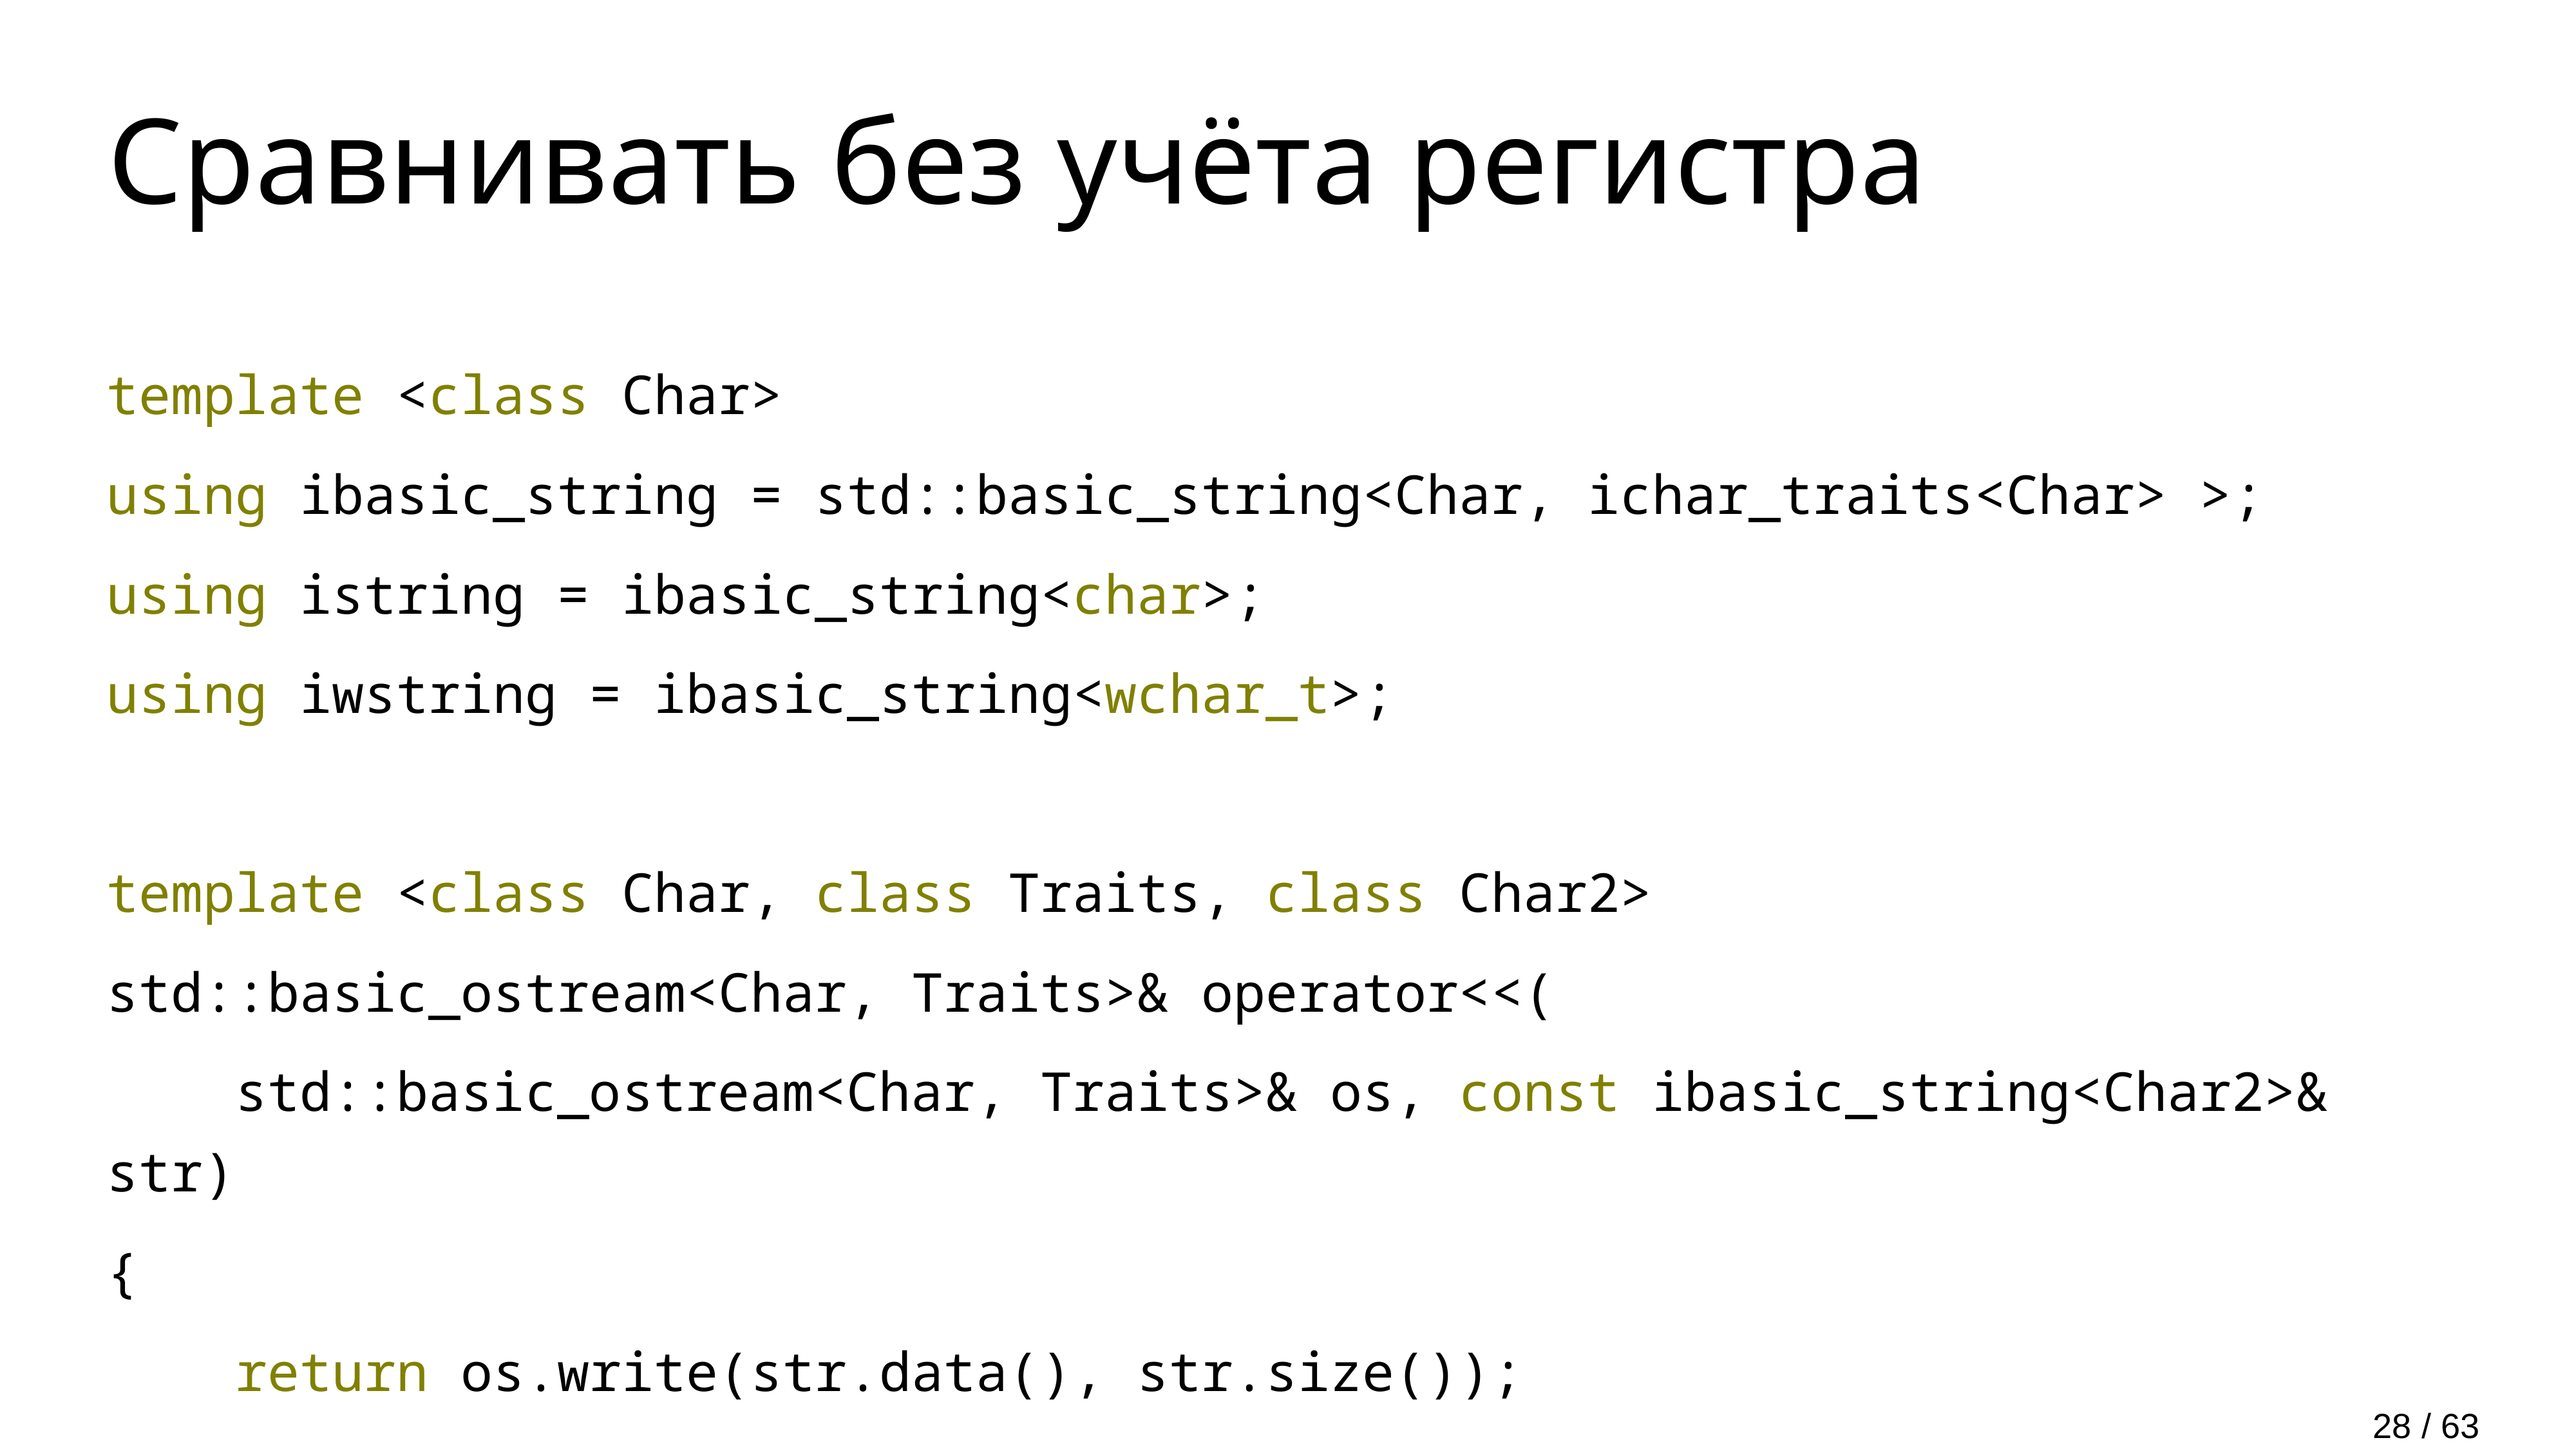

# Сравнивать без учёта регистра
template <class Char>
using ibasic_string = std::basic_string<Char, ichar_traits<Char> >;
using istring = ibasic_string<char>;
using iwstring = ibasic_string<wchar_t>;
template <class Char, class Traits, class Char2>
std::basic_ostream<Char, Traits>& operator<<(
 std::basic_ostream<Char, Traits>& os, const ibasic_string<Char2>& str)
{
 return os.write(str.data(), str.size());
}